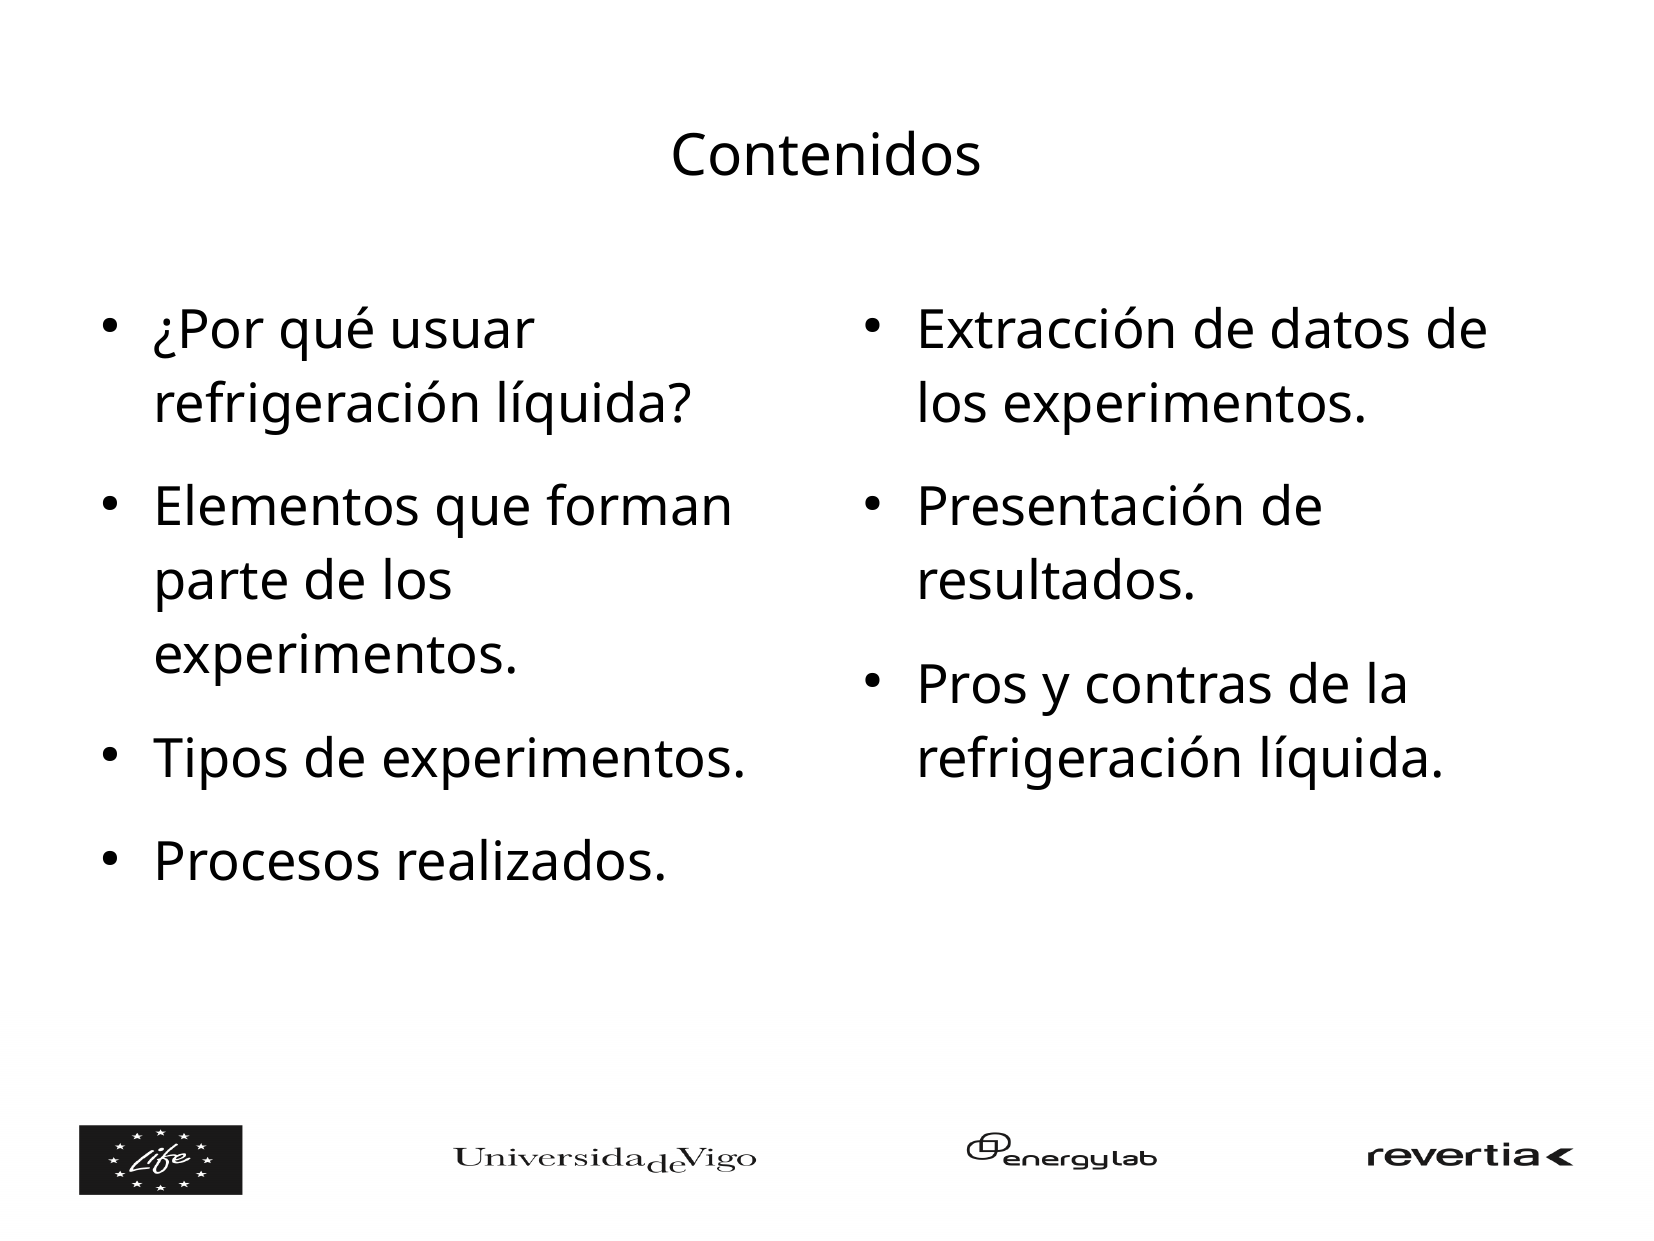

# Contenidos
¿Por qué usuar refrigeración líquida?
Elementos que forman parte de los experimentos.
Tipos de experimentos.
Procesos realizados.
Extracción de datos de los experimentos.
Presentación de resultados.
Pros y contras de la refrigeración líquida.